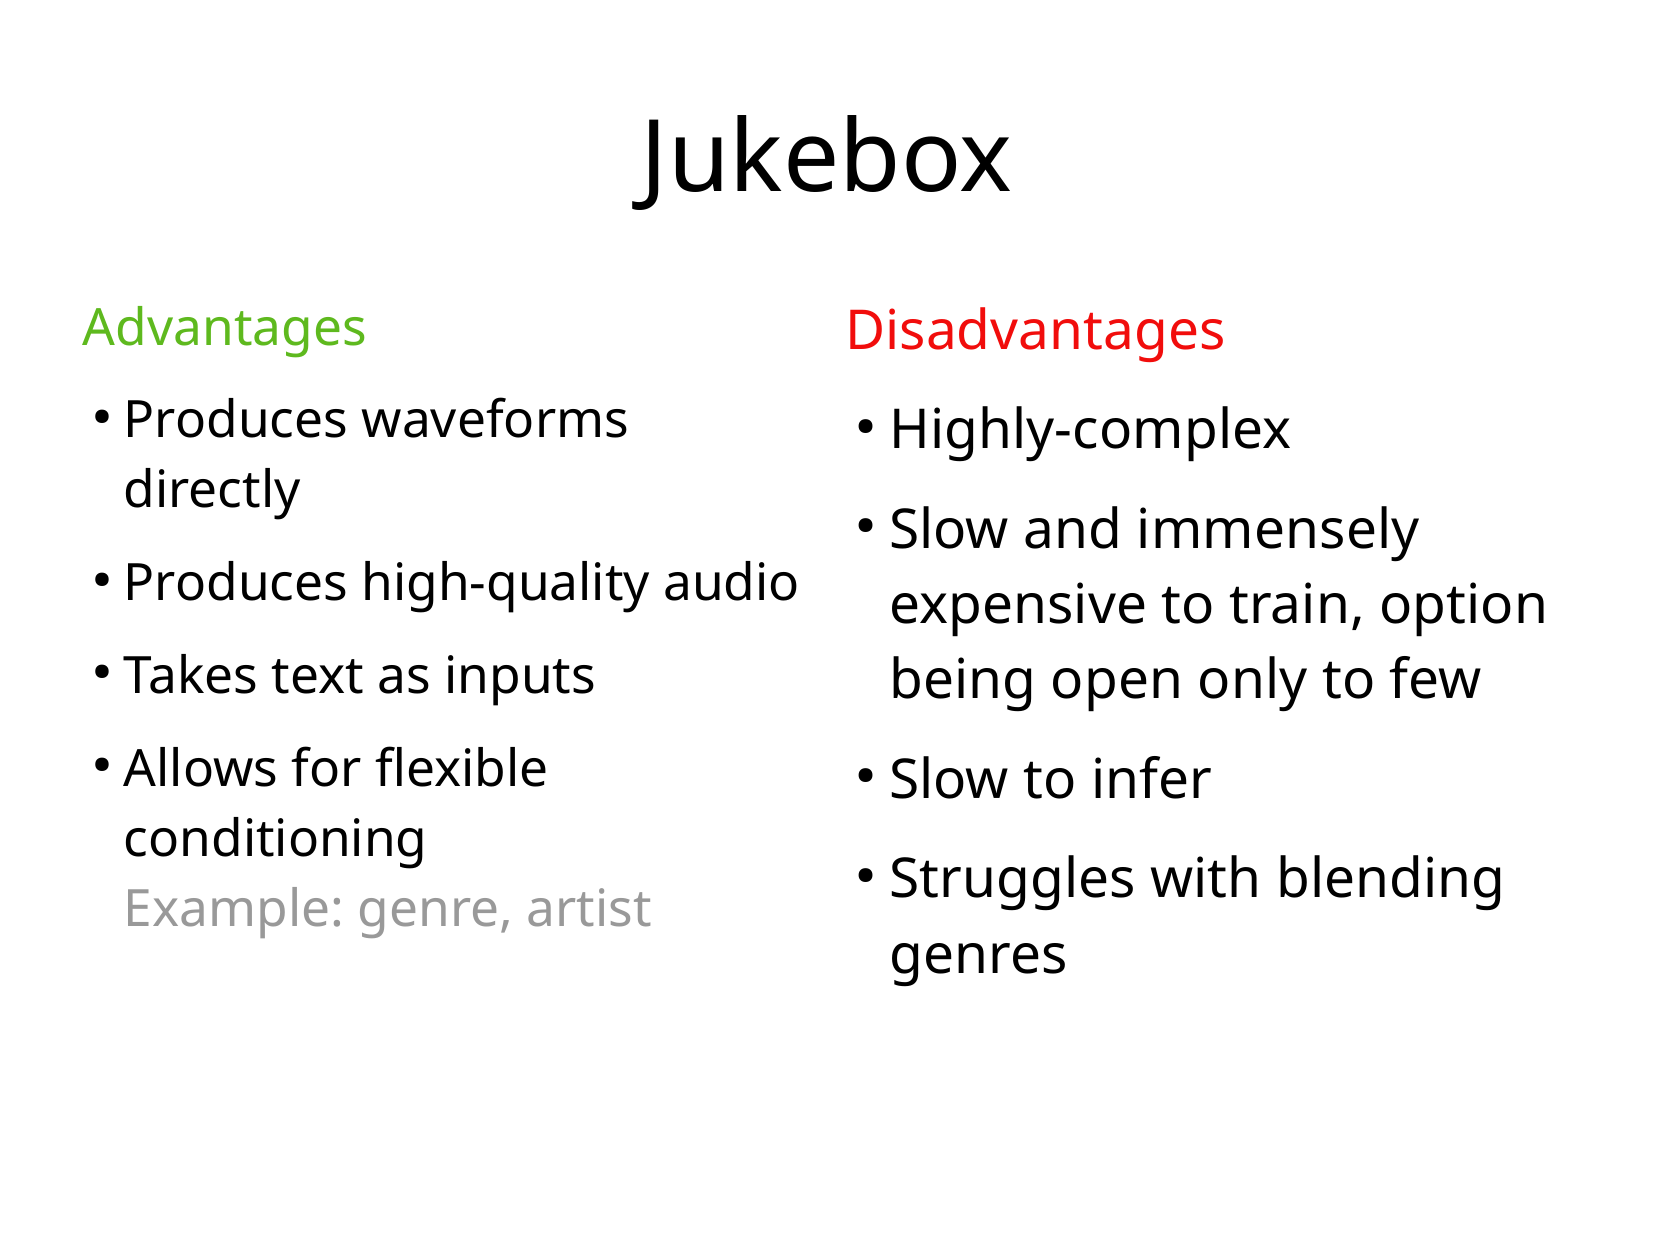

# Jukebox
Advantages
Produces waveforms directly
Produces high-quality audio
Takes text as inputs
Allows for flexible conditioning
Example: genre, artist
Disadvantages
Highly-complex
Slow and immensely expensive to train, option being open only to few
Slow to infer
Struggles with blending genres